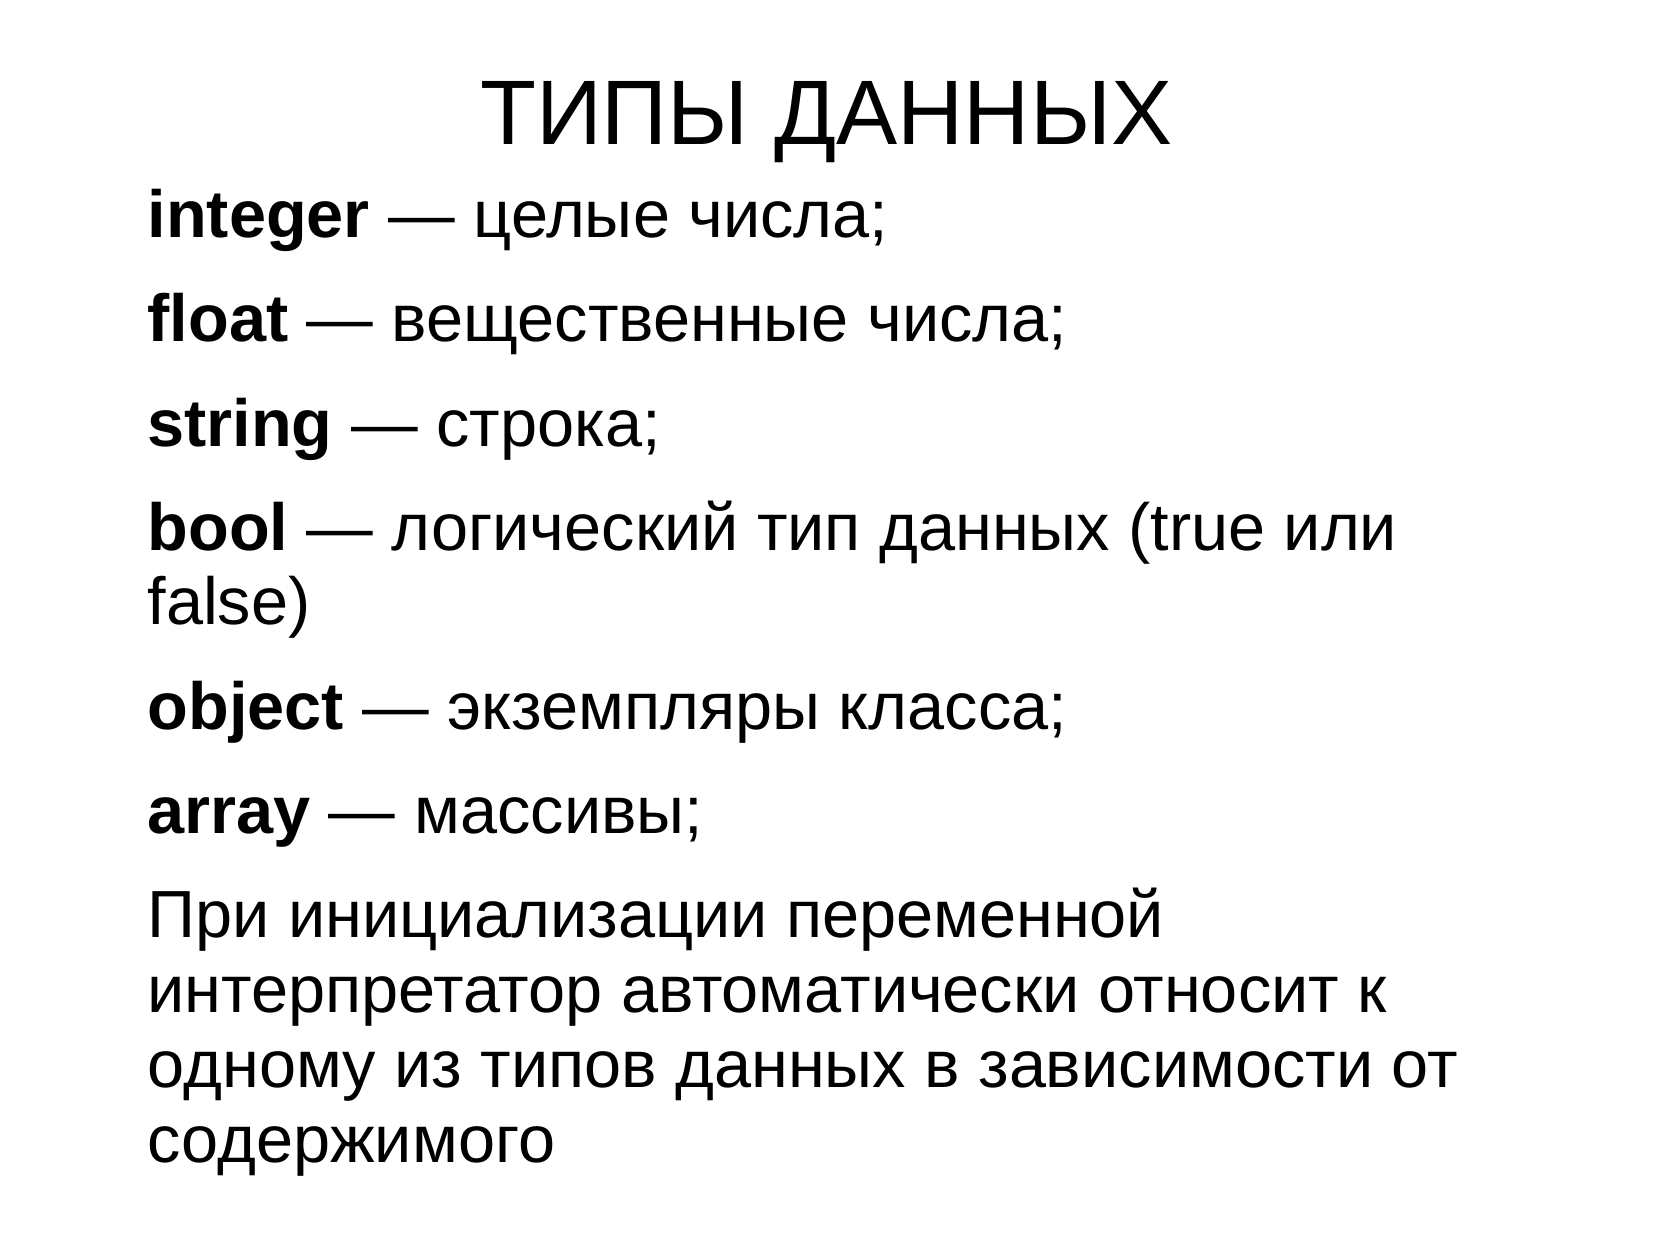

# ТИПЫ ДАННЫХ
integer — целые числа;
float — вещественные числа;
string — строка;
bool — логический тип данных (true или false)
object — экземпляры класса;
array — массивы;
При инициализации переменной интерпретатор автоматически относит к одному из типов данных в зависимости от содержимого